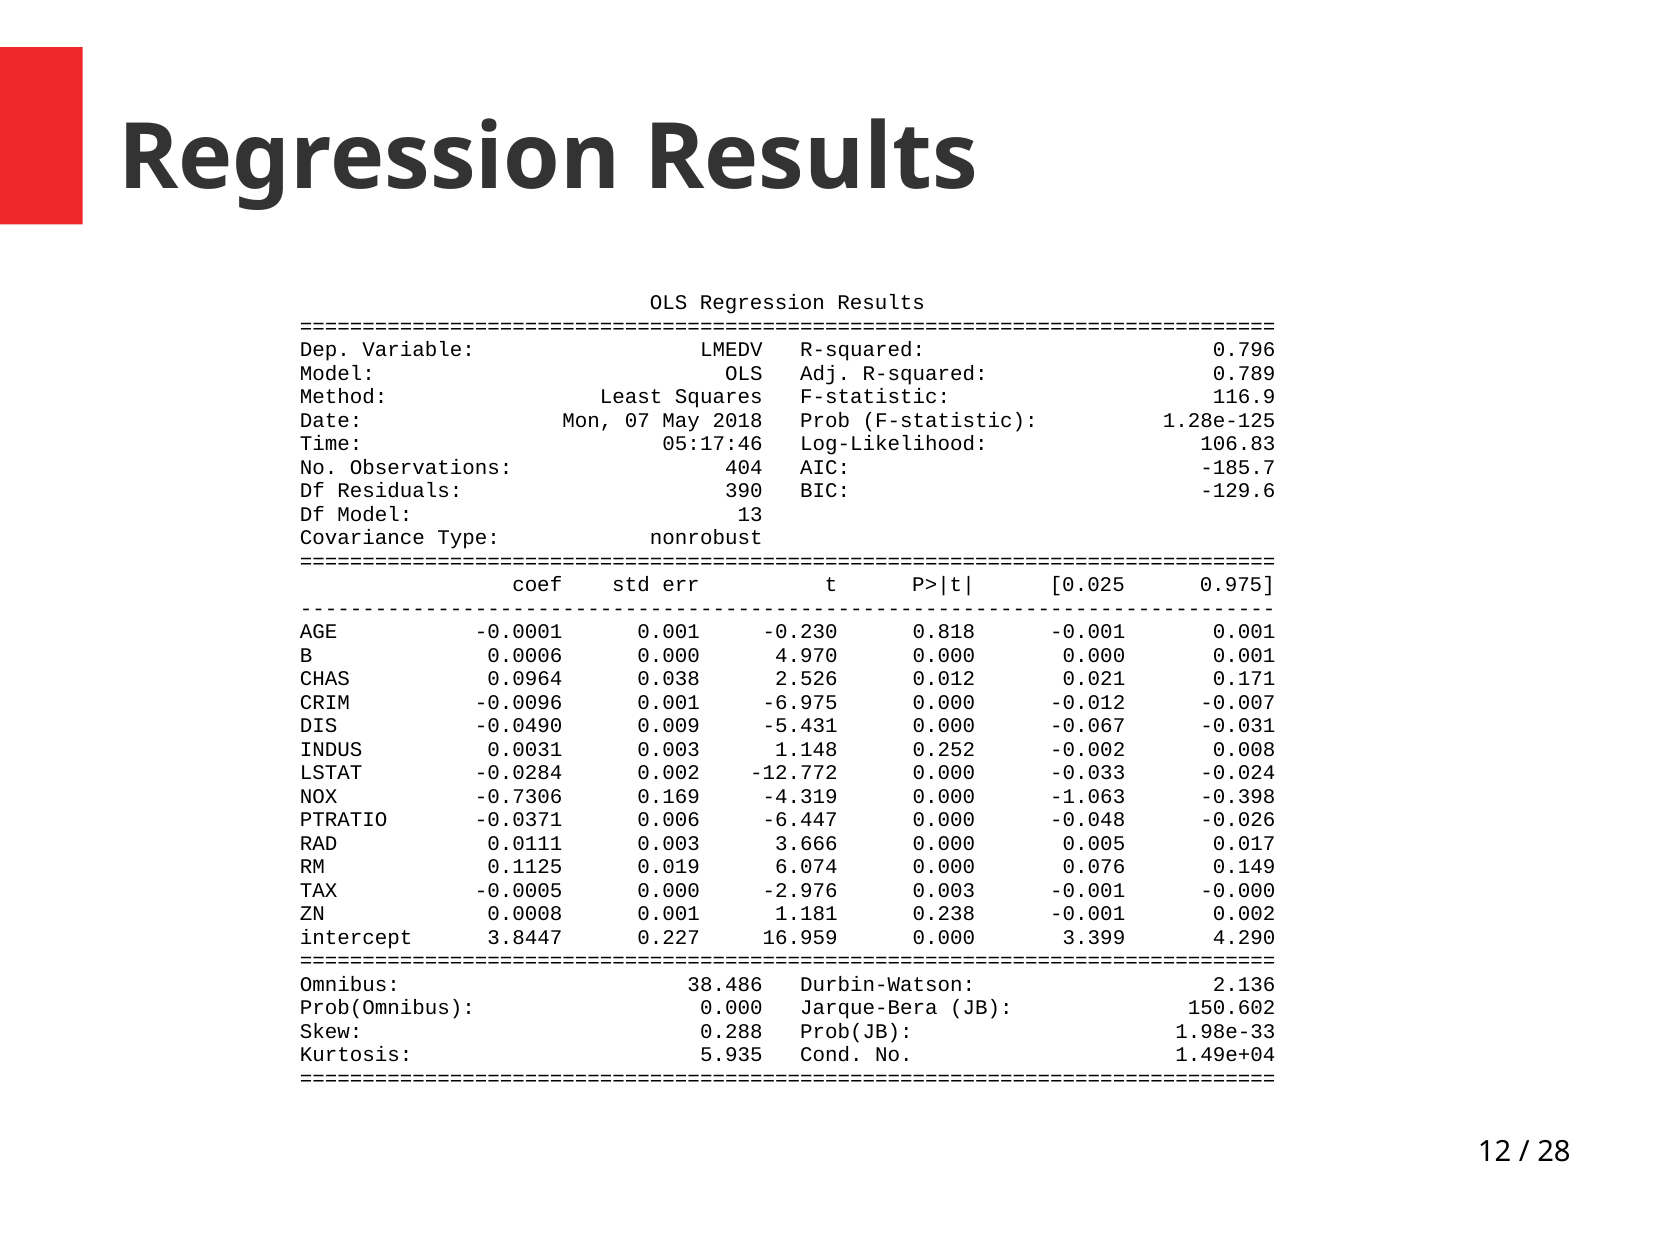

# Regression Results
 OLS Regression Results
==============================================================================
Dep. Variable: LMEDV R-squared: 0.796
Model: OLS Adj. R-squared: 0.789
Method: Least Squares F-statistic: 116.9
Date: Mon, 07 May 2018 Prob (F-statistic): 1.28e-125
Time: 05:17:46 Log-Likelihood: 106.83
No. Observations: 404 AIC: -185.7
Df Residuals: 390 BIC: -129.6
Df Model: 13
Covariance Type: nonrobust
==============================================================================
 coef std err t P>|t| [0.025 0.975]
------------------------------------------------------------------------------
AGE -0.0001 0.001 -0.230 0.818 -0.001 0.001
B 0.0006 0.000 4.970 0.000 0.000 0.001
CHAS 0.0964 0.038 2.526 0.012 0.021 0.171
CRIM -0.0096 0.001 -6.975 0.000 -0.012 -0.007
DIS -0.0490 0.009 -5.431 0.000 -0.067 -0.031
INDUS 0.0031 0.003 1.148 0.252 -0.002 0.008
LSTAT -0.0284 0.002 -12.772 0.000 -0.033 -0.024
NOX -0.7306 0.169 -4.319 0.000 -1.063 -0.398
PTRATIO -0.0371 0.006 -6.447 0.000 -0.048 -0.026
RAD 0.0111 0.003 3.666 0.000 0.005 0.017
RM 0.1125 0.019 6.074 0.000 0.076 0.149
TAX -0.0005 0.000 -2.976 0.003 -0.001 -0.000
ZN 0.0008 0.001 1.181 0.238 -0.001 0.002
intercept 3.8447 0.227 16.959 0.000 3.399 4.290
==============================================================================
Omnibus: 38.486 Durbin-Watson: 2.136
Prob(Omnibus): 0.000 Jarque-Bera (JB): 150.602
Skew: 0.288 Prob(JB): 1.98e-33
Kurtosis: 5.935 Cond. No. 1.49e+04
==============================================================================
12